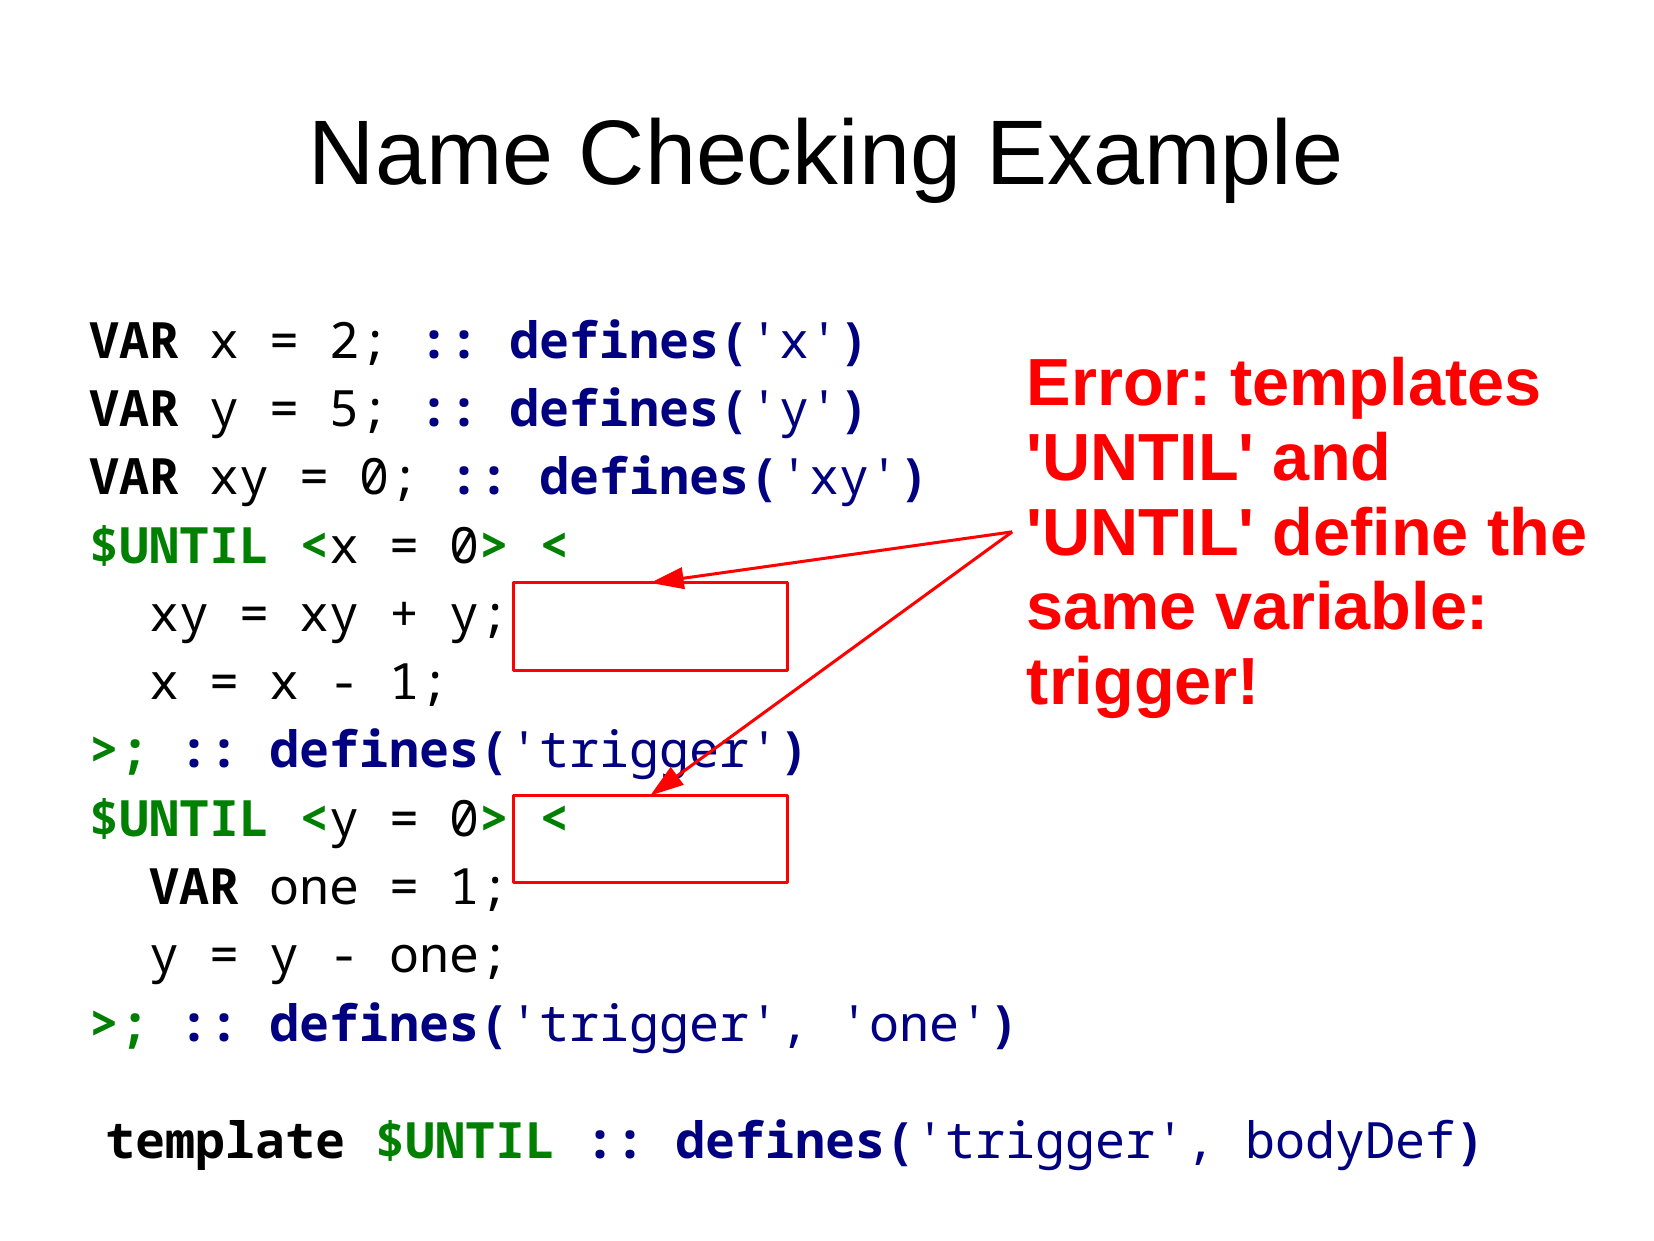

# Name Checking Example
VAR x = 2; :: defines('x')
VAR y = 5; :: defines('y')
VAR xy = 0; :: defines('xy')
$UNTIL <x = 0> <
 xy = xy + y;
 x = x - 1;
>; :: defines('trigger')
$UNTIL <y = 0> <
 VAR one = 1;
 y = y - one;
>; :: defines('trigger', 'one')
Error: templates 'UNTIL' and 'UNTIL' define the same variable: trigger!
template $UNTIL :: defines('trigger', bodyDef)